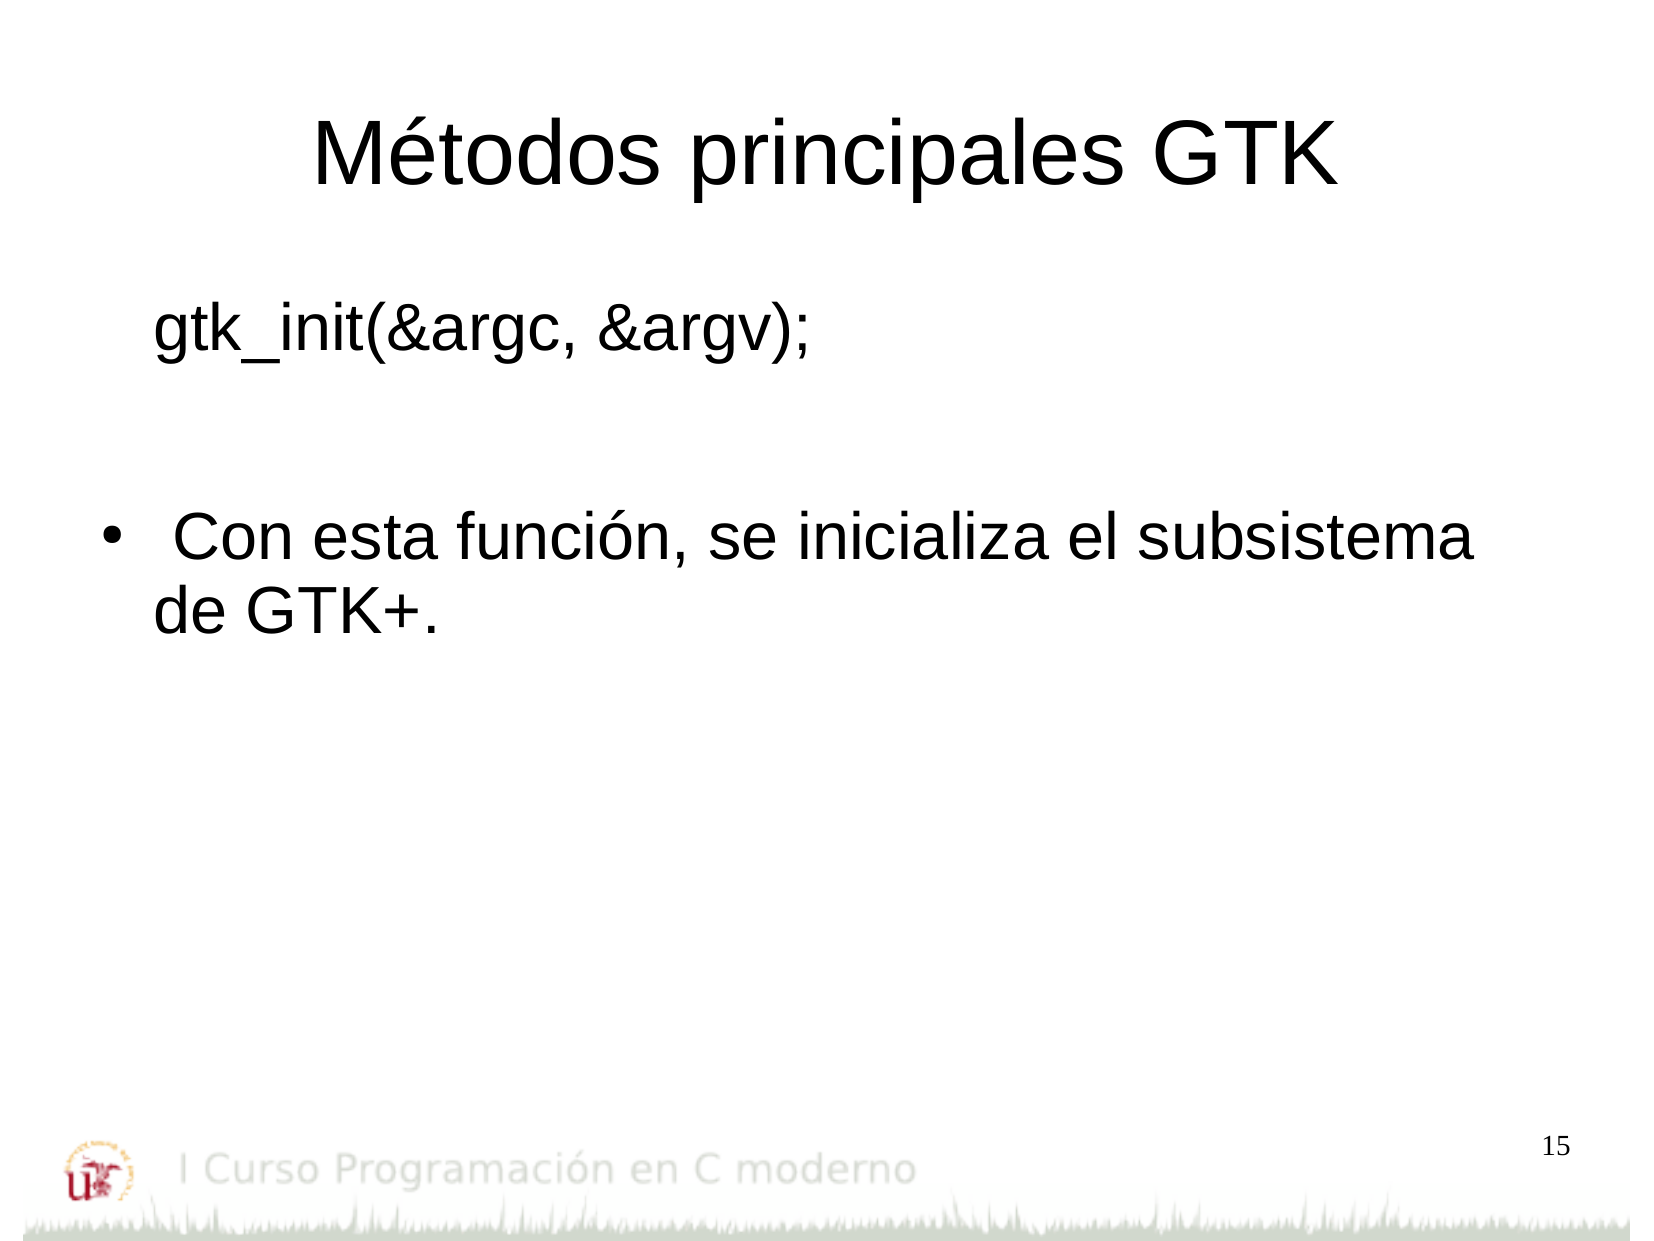

# Métodos principales GTK
gtk_init(&argc, &argv);
 Con esta función, se inicializa el subsistema de GTK+.
15